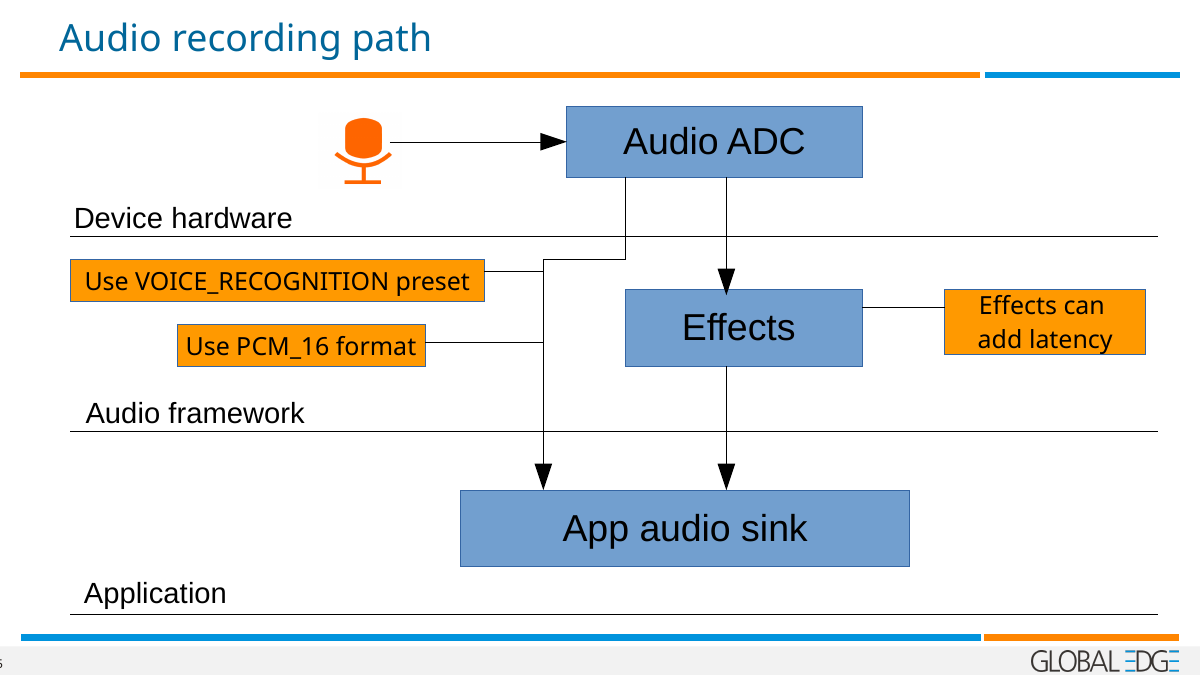

# Audio recording path
Audio ADC
Device hardware
Use VOICE_RECOGNITION preset
Effects
Effects can
add latency
Use PCM_16 format
Audio framework
App audio sink
Application